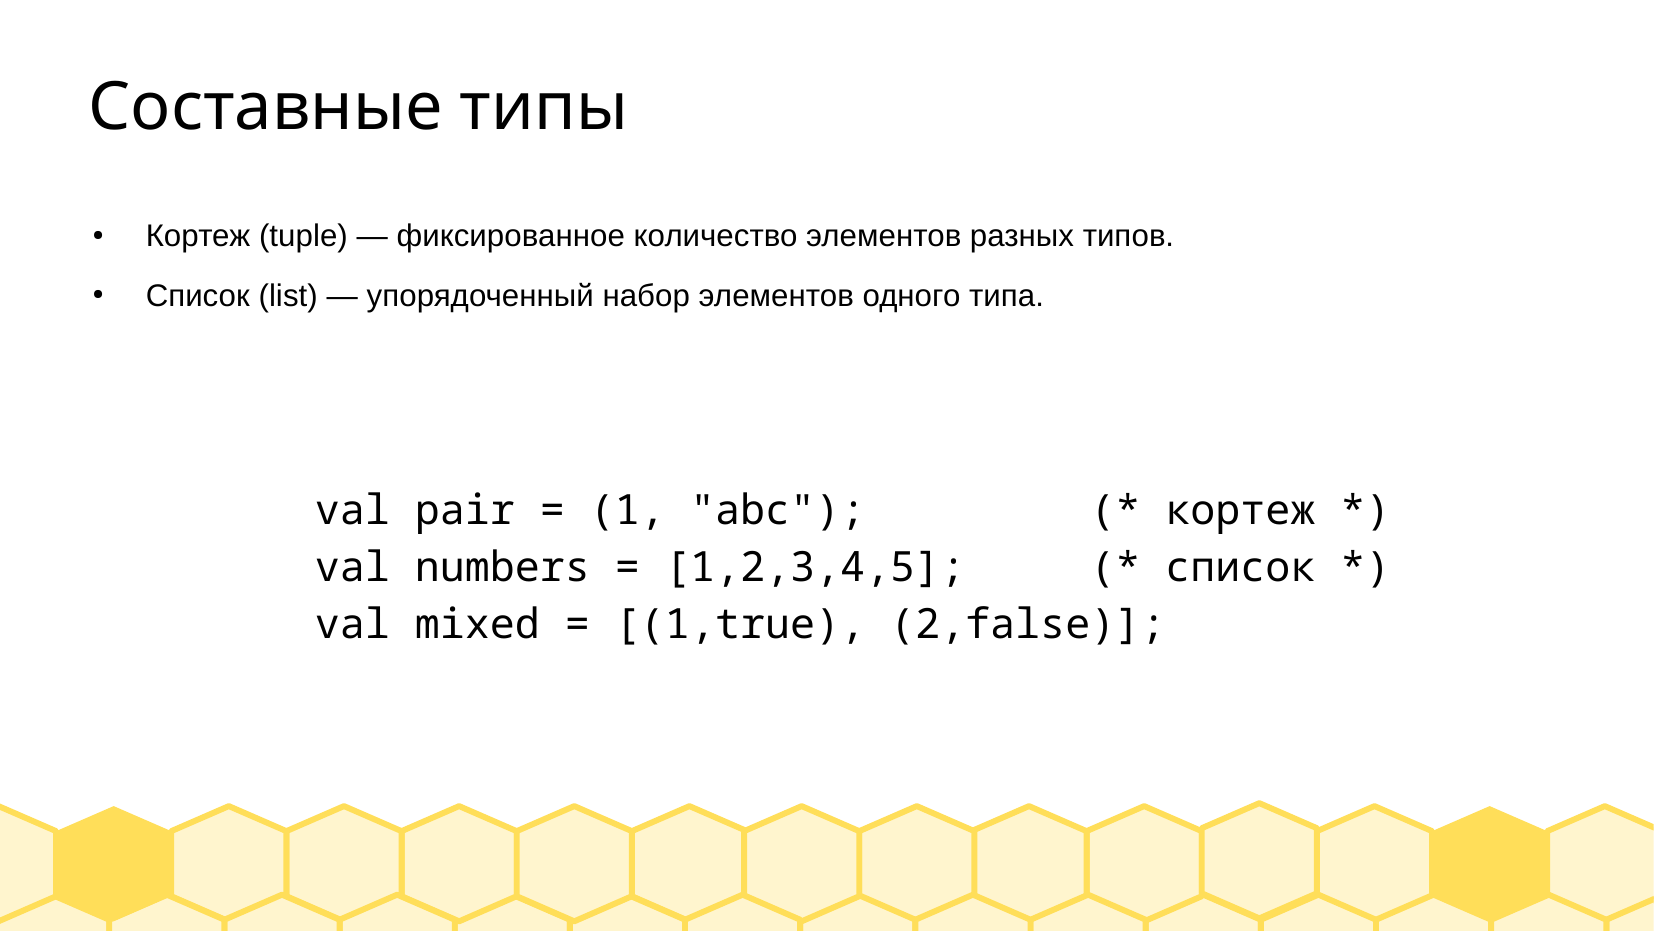

# Составные типы
Кортеж (tuple) — фиксированное количество элементов разных типов.
Список (list) — упорядоченный набор элементов одного типа.
val pair = (1, "abc"); (* кортеж *)
val numbers = [1,2,3,4,5]; (* список *)
val mixed = [(1,true), (2,false)];